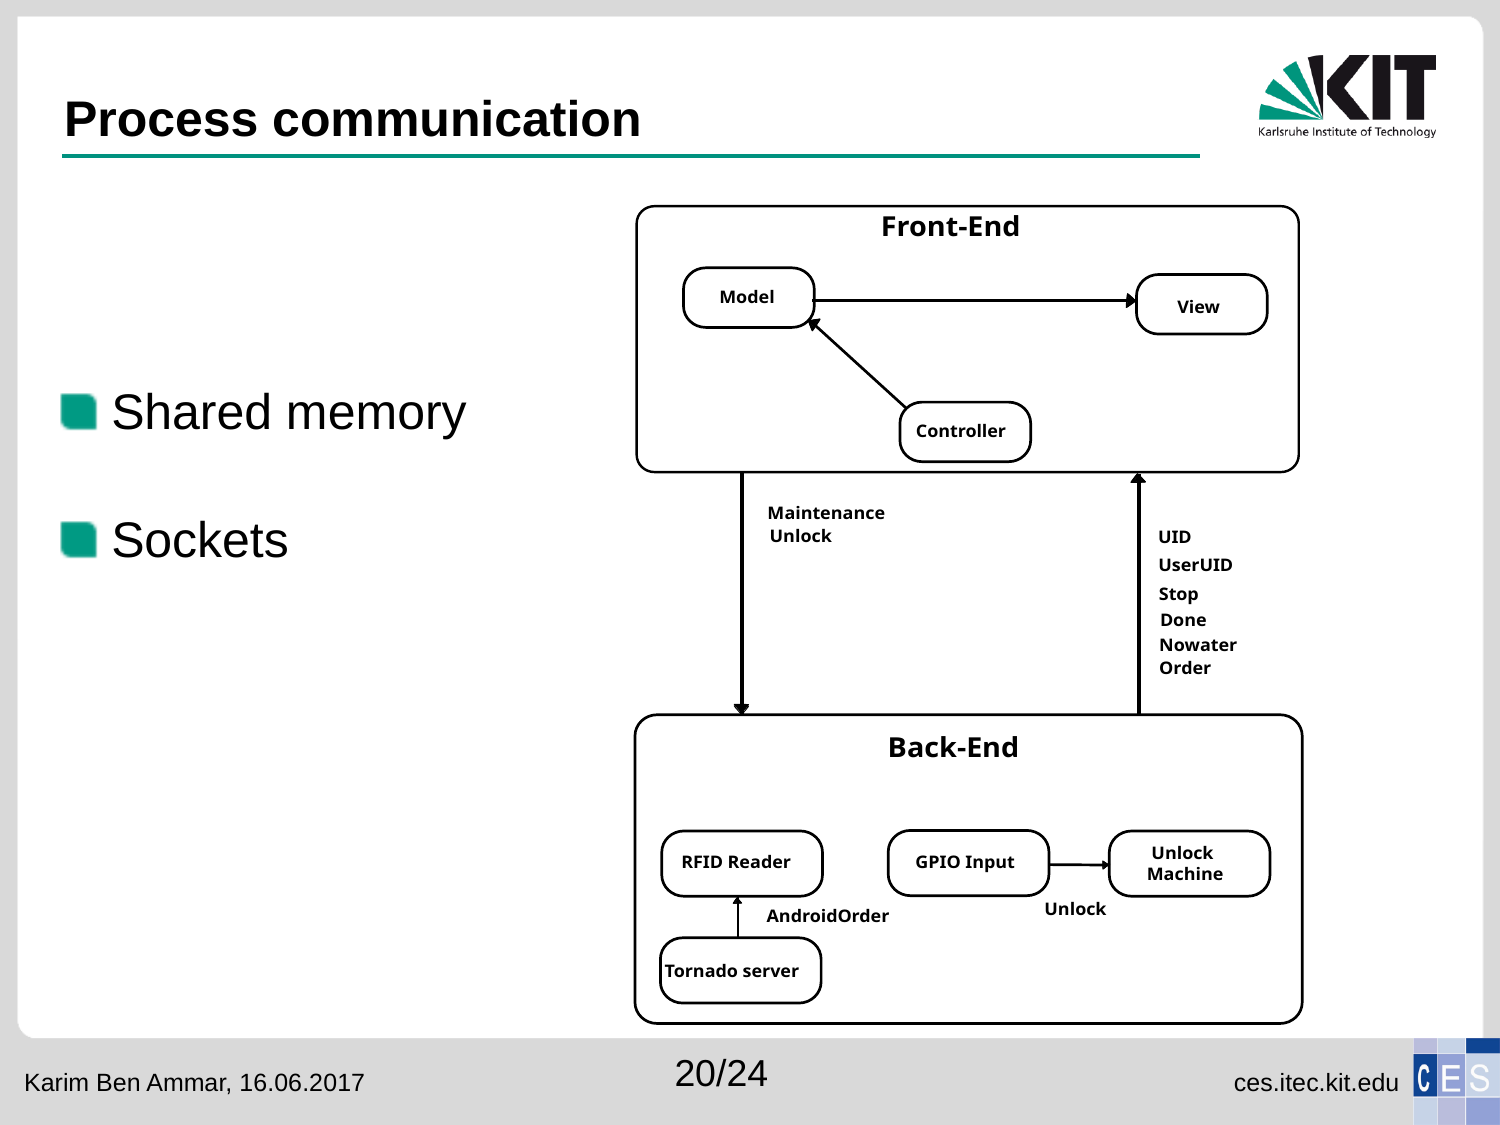

# Process communication
Shared memory
Sockets
20/24